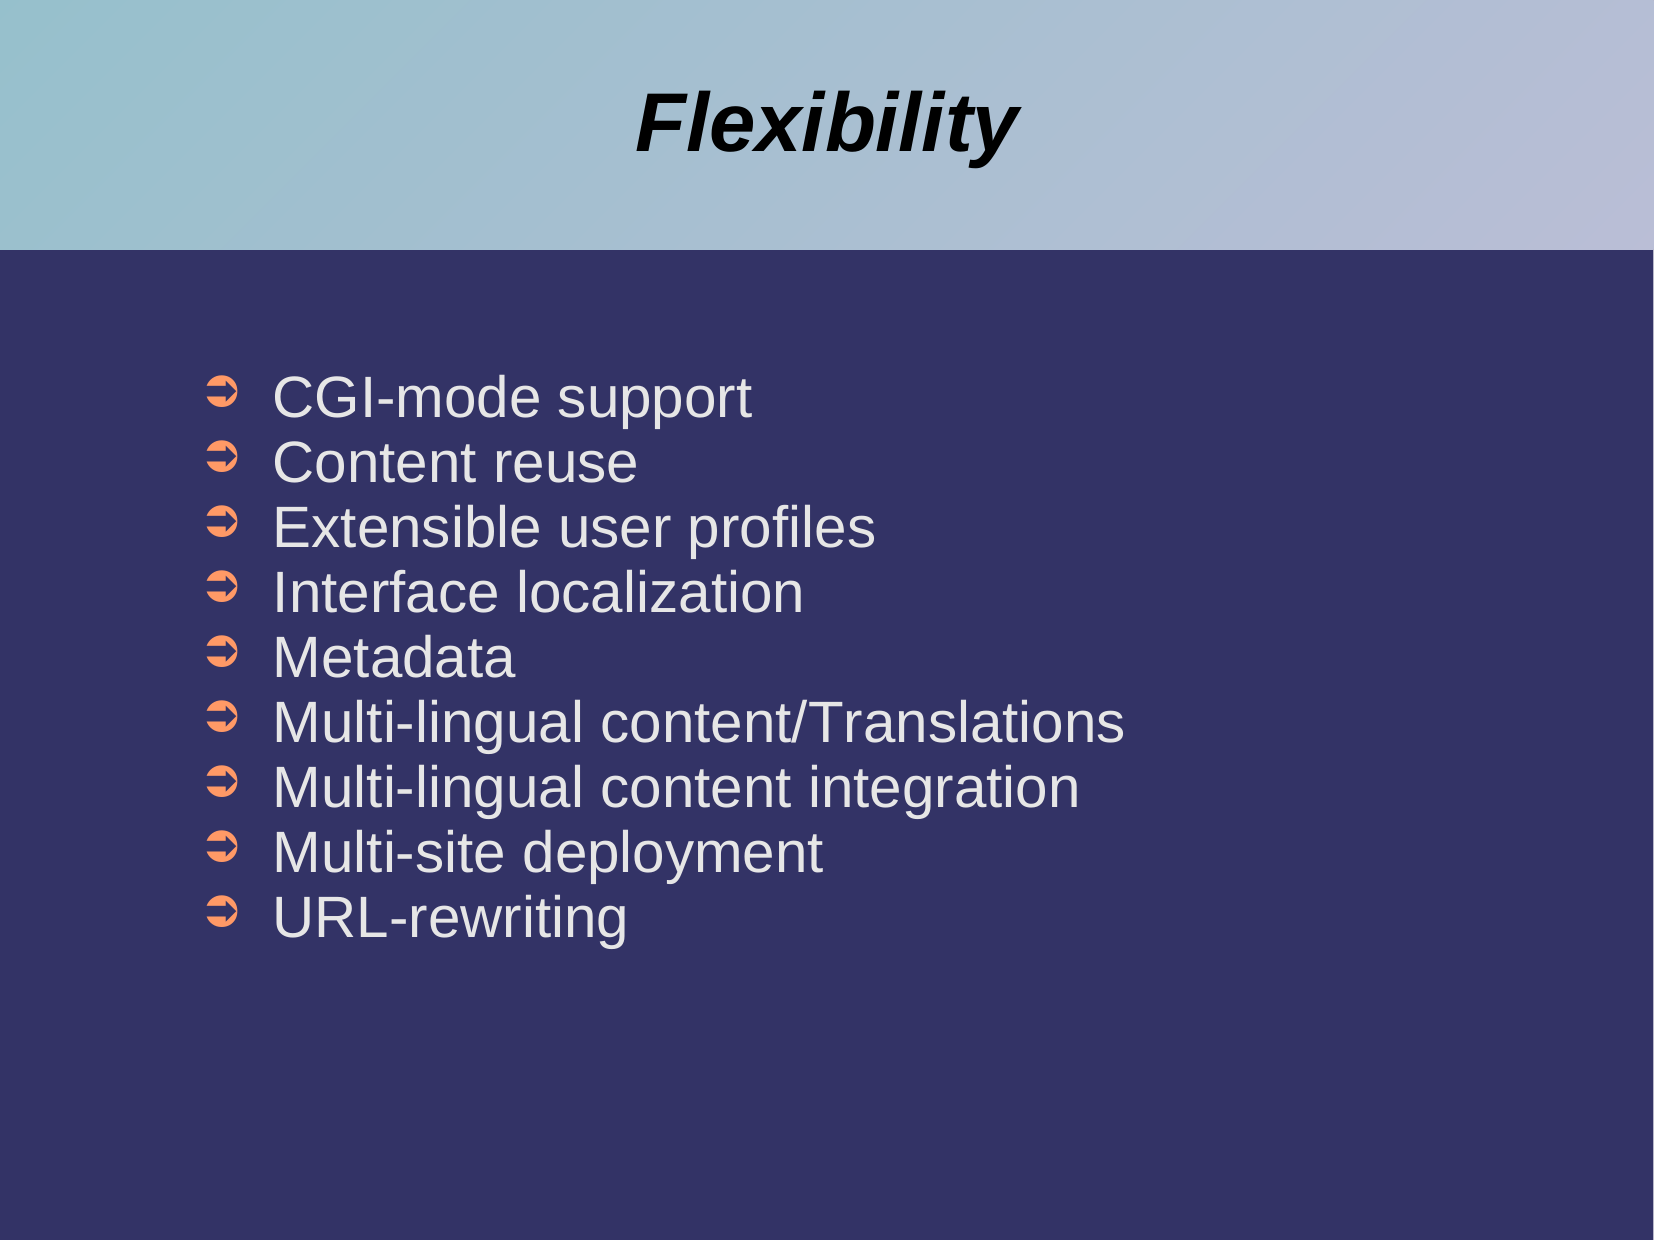

# Flexibility
CGI-mode support
Content reuse
Extensible user profiles
Interface localization
Metadata
Multi-lingual content/Translations
Multi-lingual content integration
Multi-site deployment
URL-rewriting